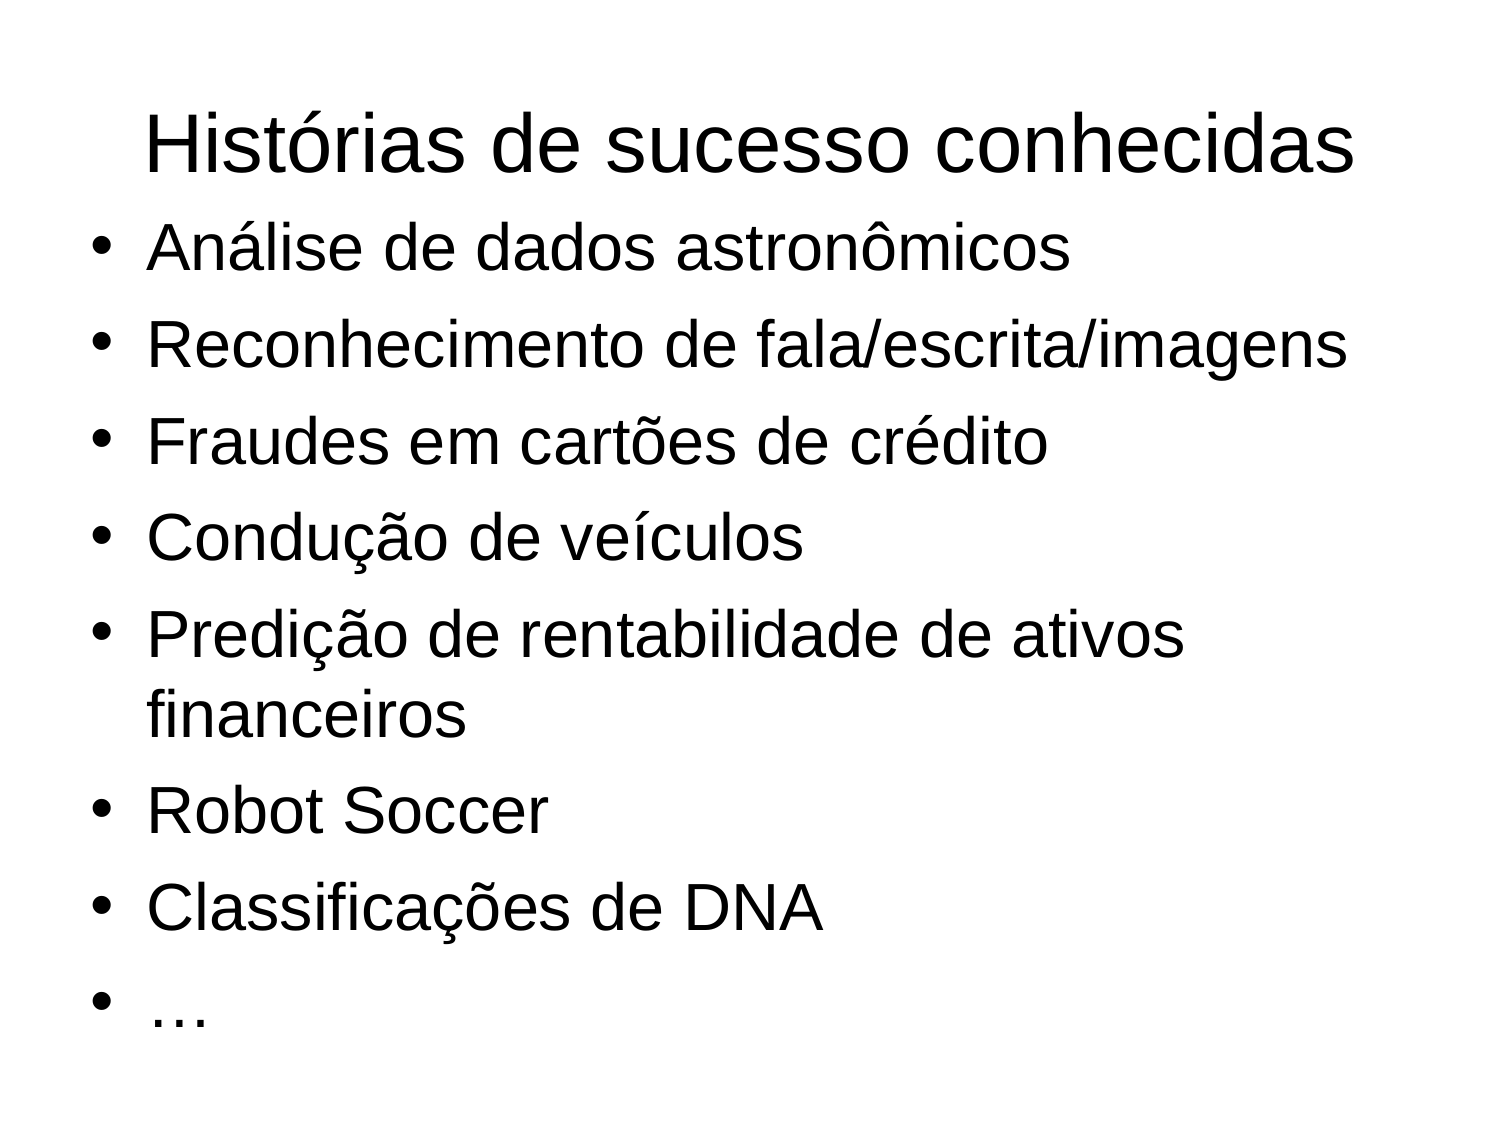

# Histórias de sucesso conhecidas
Análise de dados astronômicos
Reconhecimento de fala/escrita/imagens
Fraudes em cartões de crédito
Condução de veículos
Predição de rentabilidade de ativos financeiros
Robot Soccer
Classificações de DNA
…